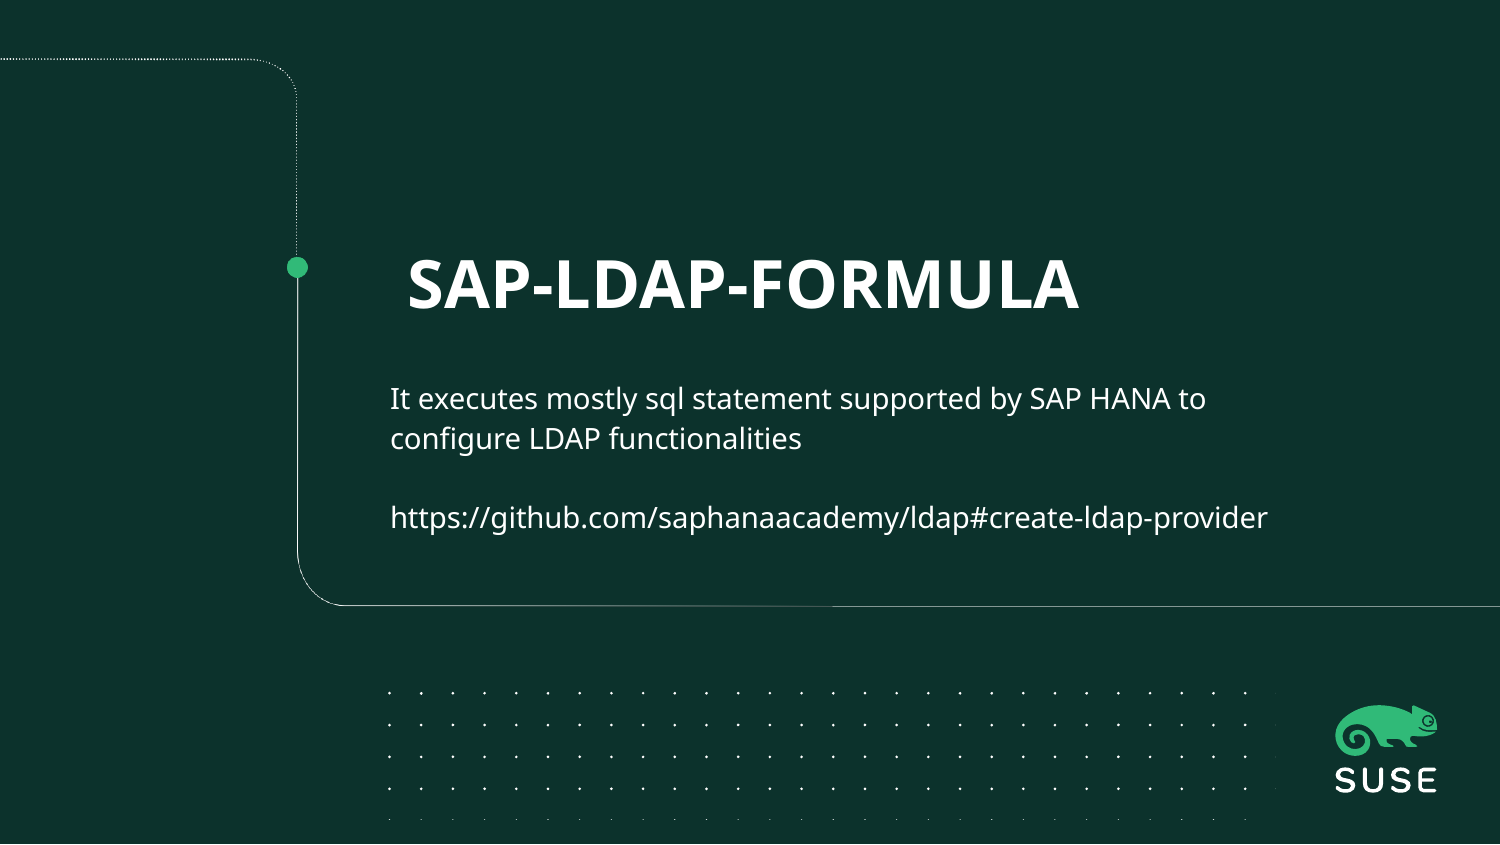

# SAP-LDAP-FORMULA
It executes mostly sql statement supported by SAP HANA to configure LDAP functionalities
https://github.com/saphanaacademy/ldap#create-ldap-provider